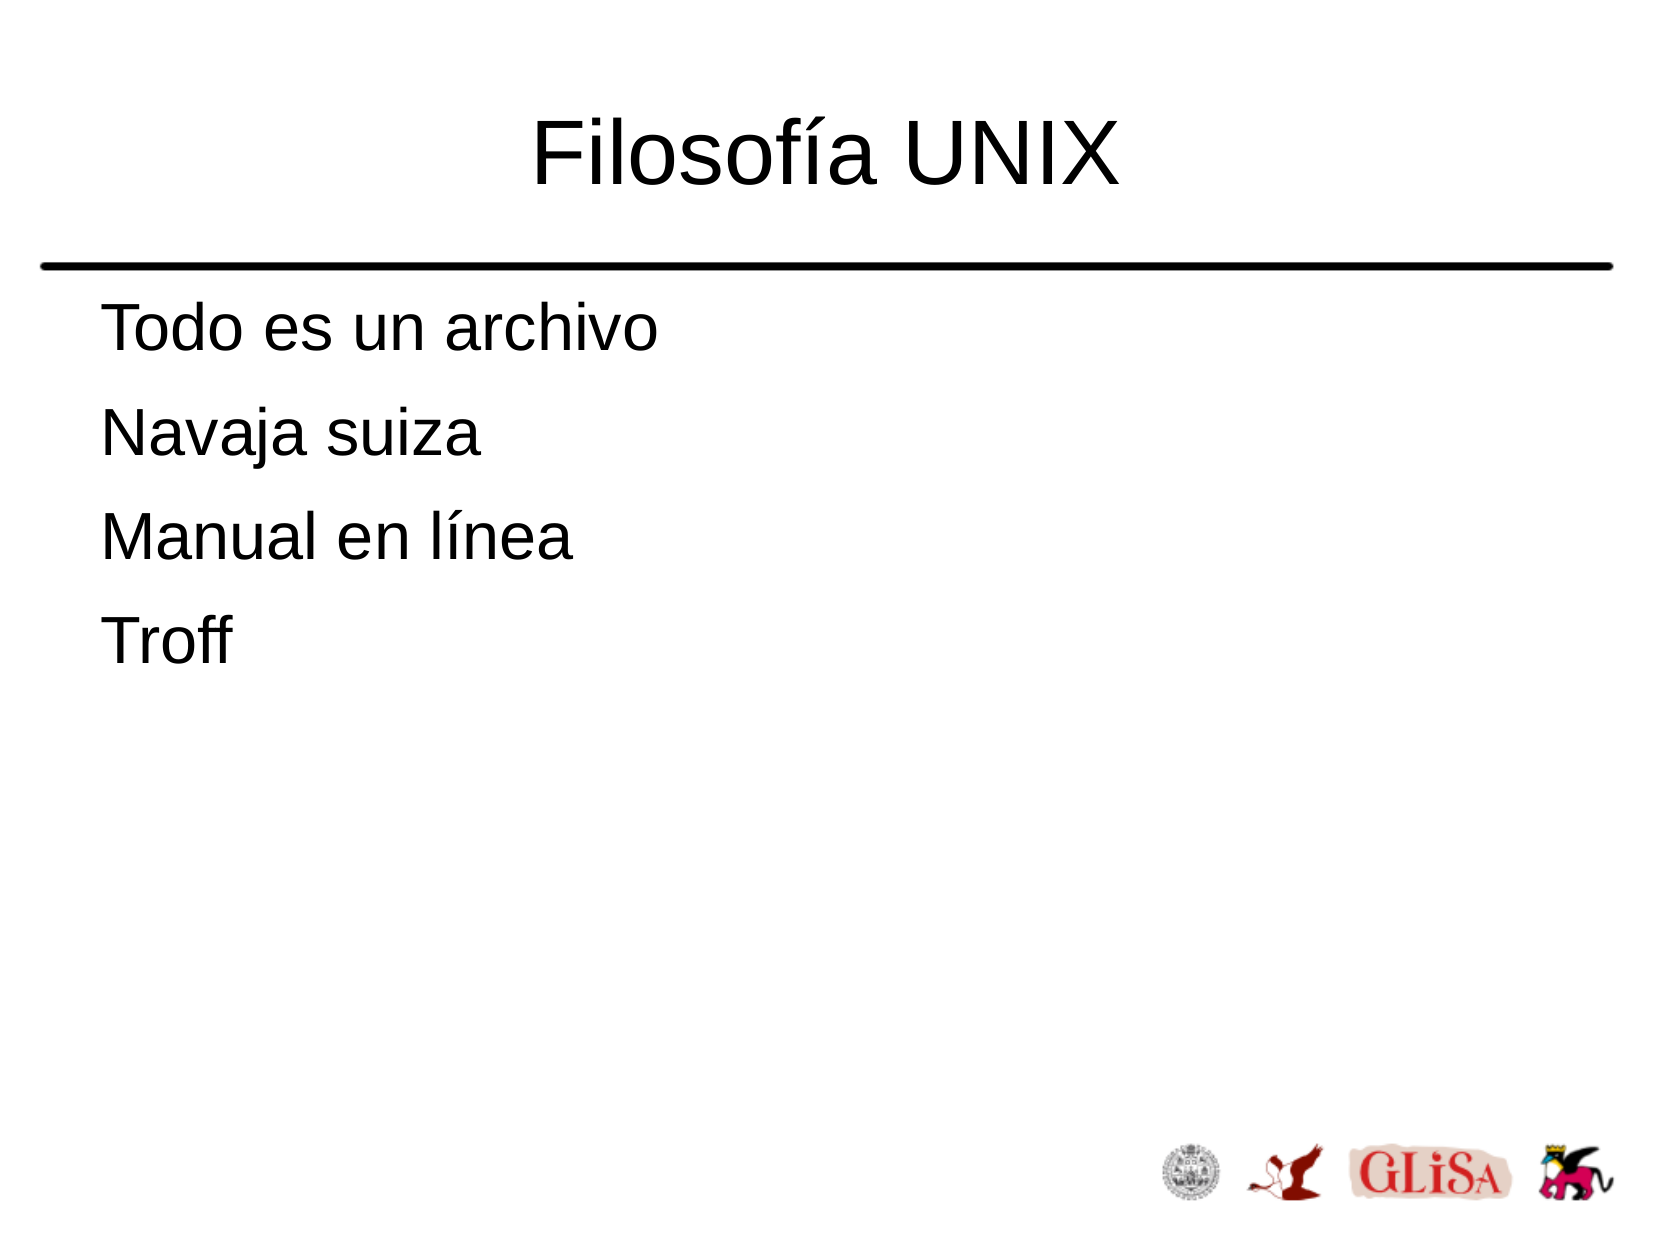

# Filosofía UNIX
Todo es un archivo
Navaja suiza
Manual en línea
Troff